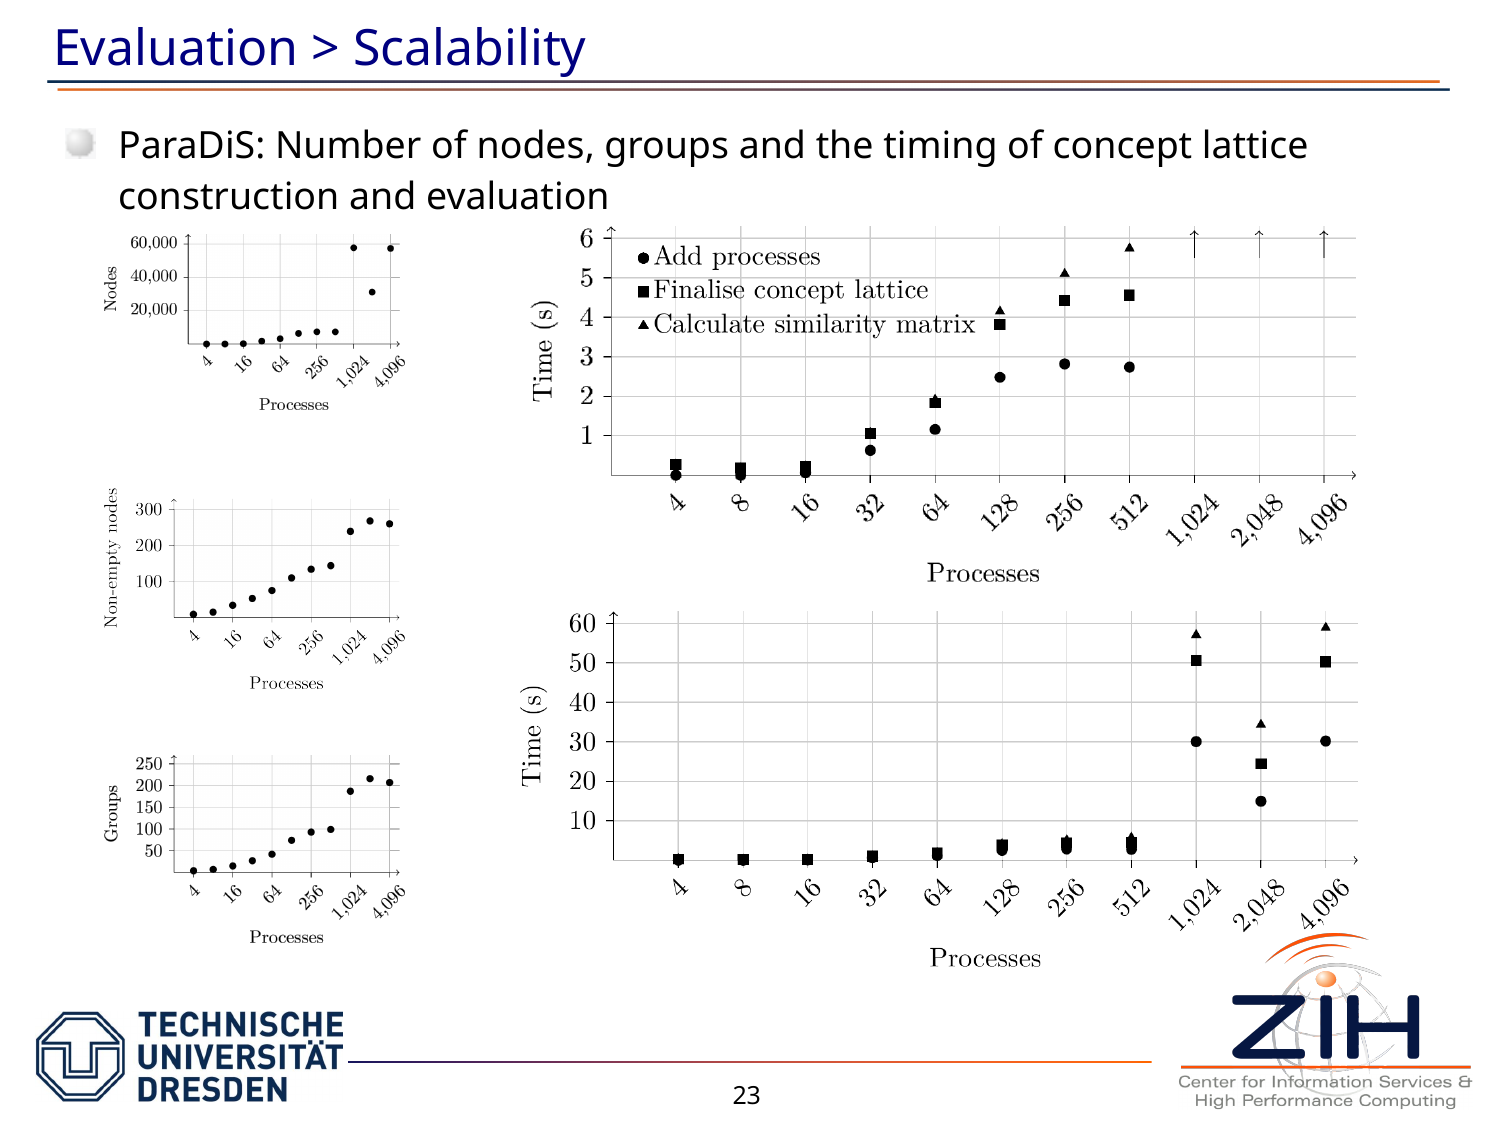

# Evaluation > Scalability
ParaDiS: Number of nodes, groups and the timing of concept lattice construction and evaluation
23